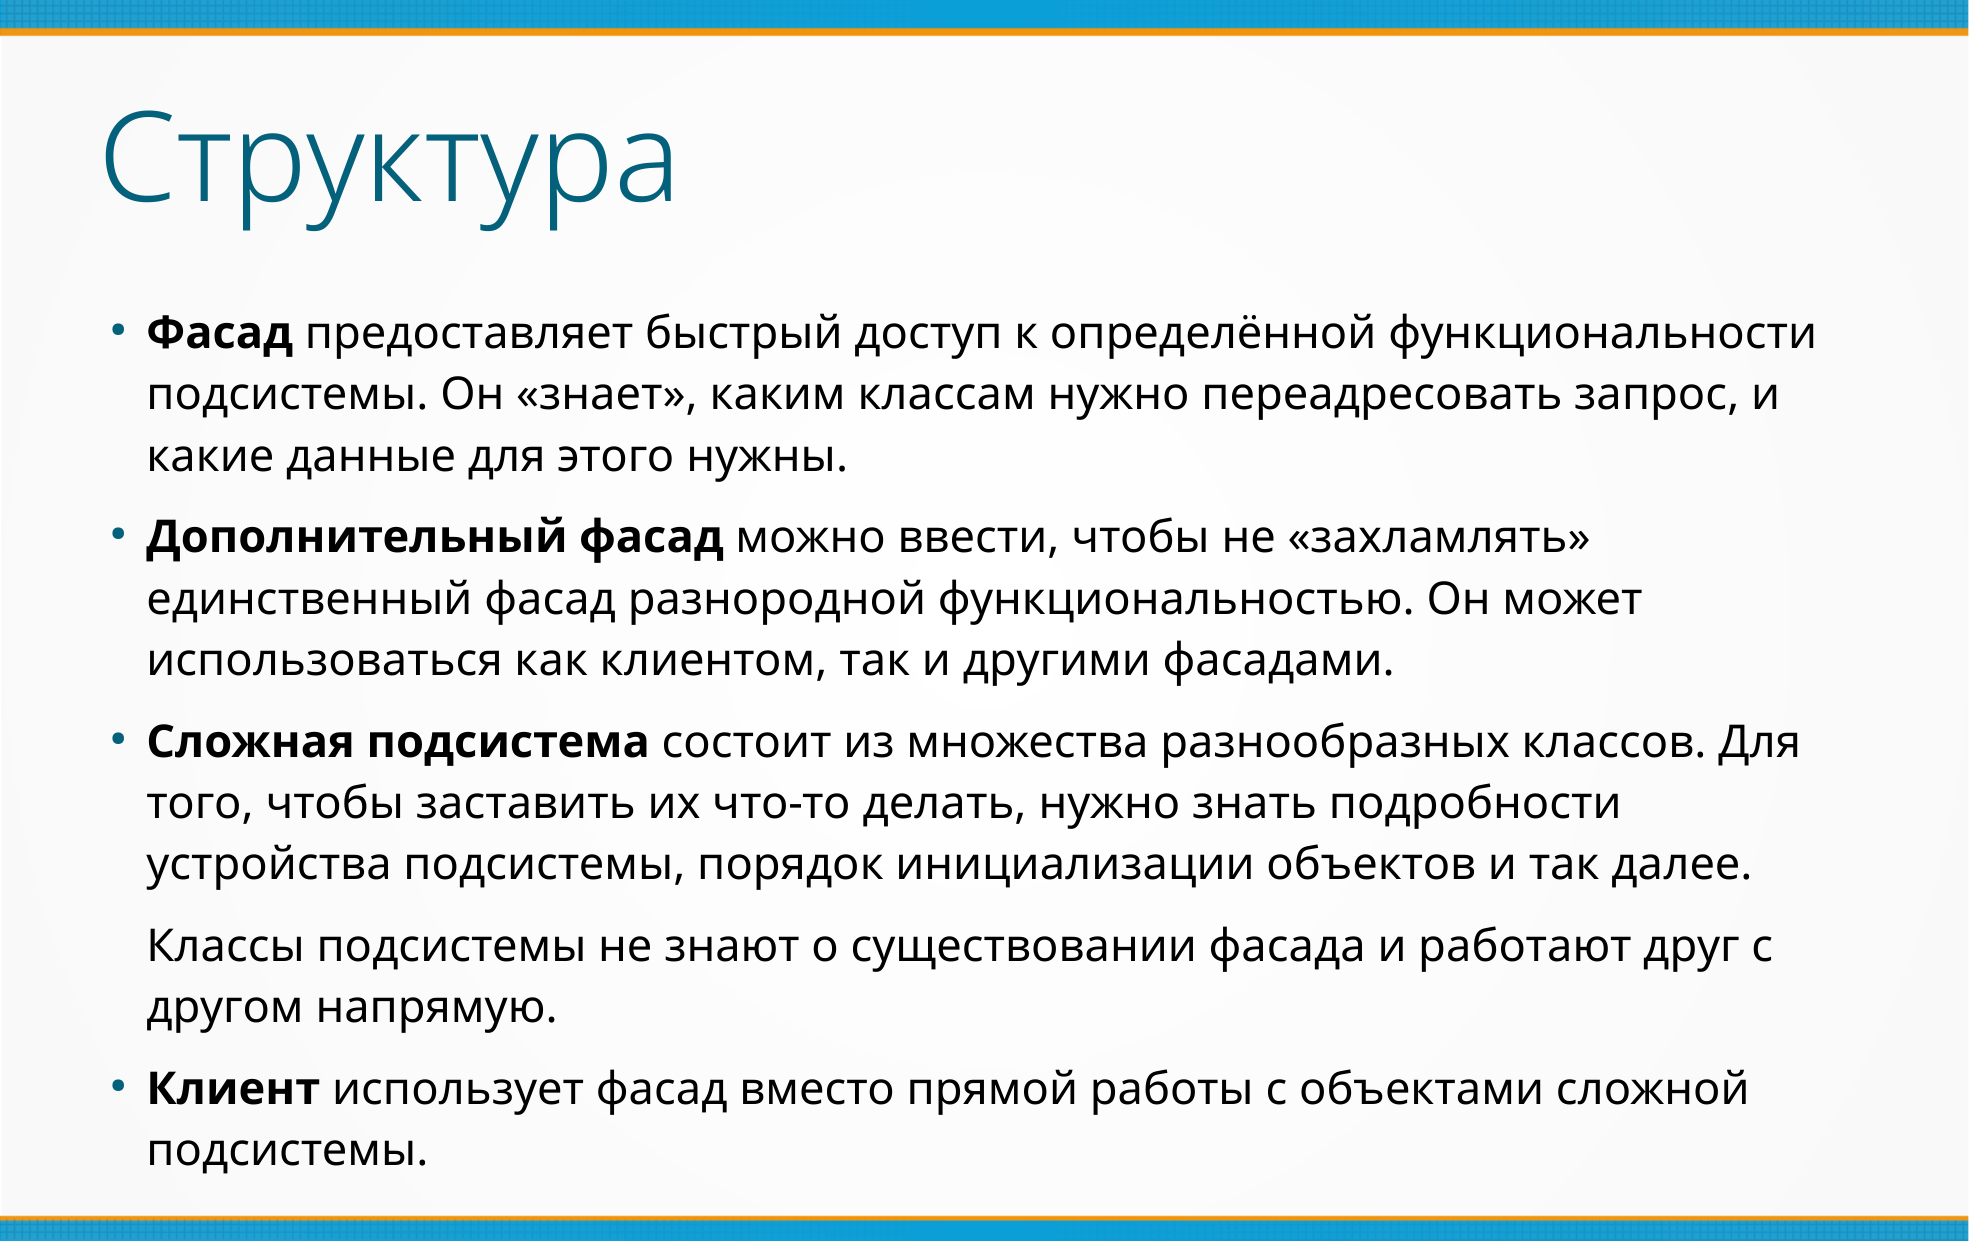

# Структура
Фасад предоставляет быстрый доступ к определённой функциональности подсистемы. Он «знает», каким классам нужно переадресовать запрос, и какие данные для этого нужны.
Дополнительный фасад можно ввести, чтобы не «захламлять» единственный фасад разнородной функциональностью. Он может использоваться как клиентом, так и другими фасадами.
Сложная подсистема состоит из множества разнообразных классов. Для того, чтобы заставить их что-то делать, нужно знать подробности устройства подсистемы, порядок инициализации объектов и так далее.
Классы подсистемы не знают о существовании фасада и работают друг с другом напрямую.
Клиент использует фасад вместо прямой работы с объектами сложной подсистемы.